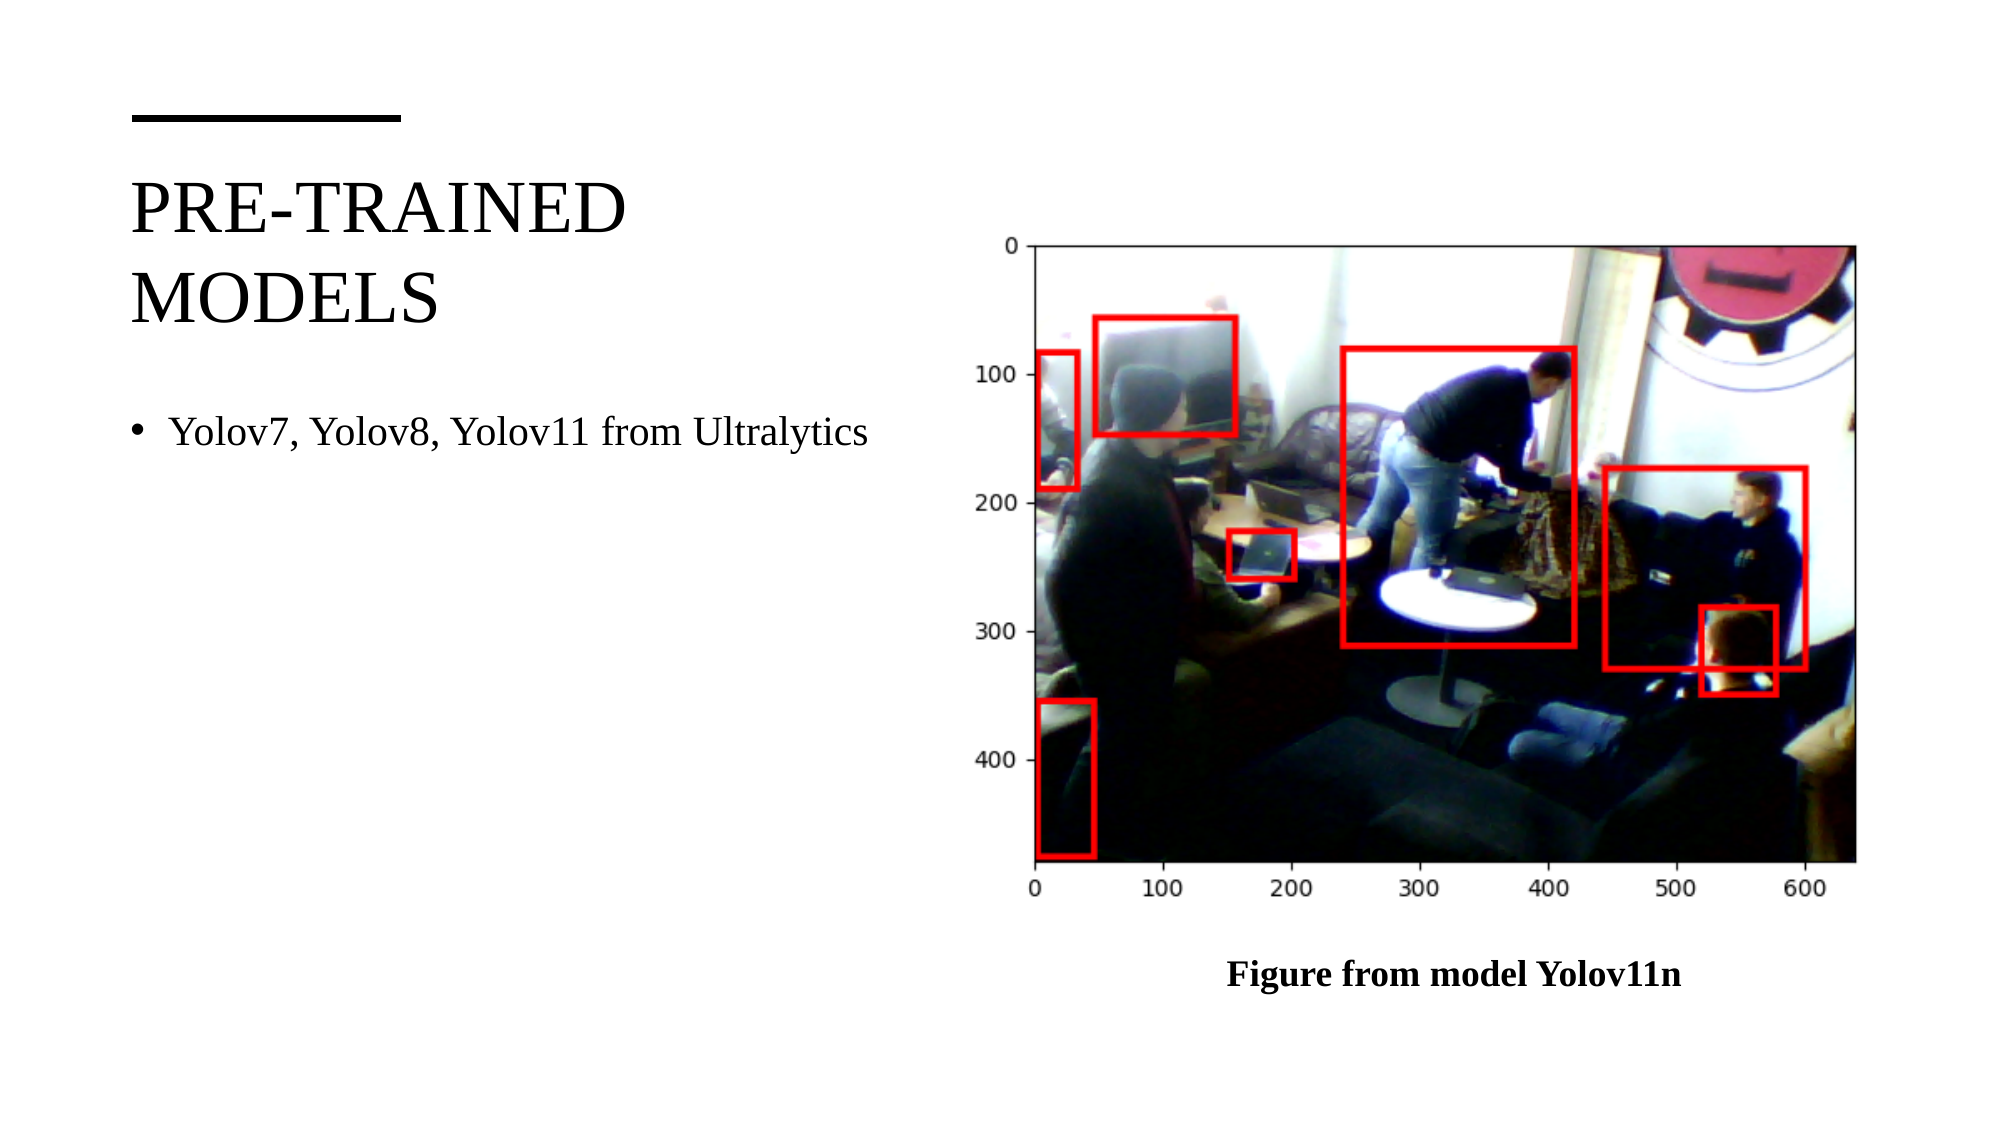

# Pre-trained models
Yolov7, Yolov8, Yolov11 from Ultralytics
Figure from model Yolov11n